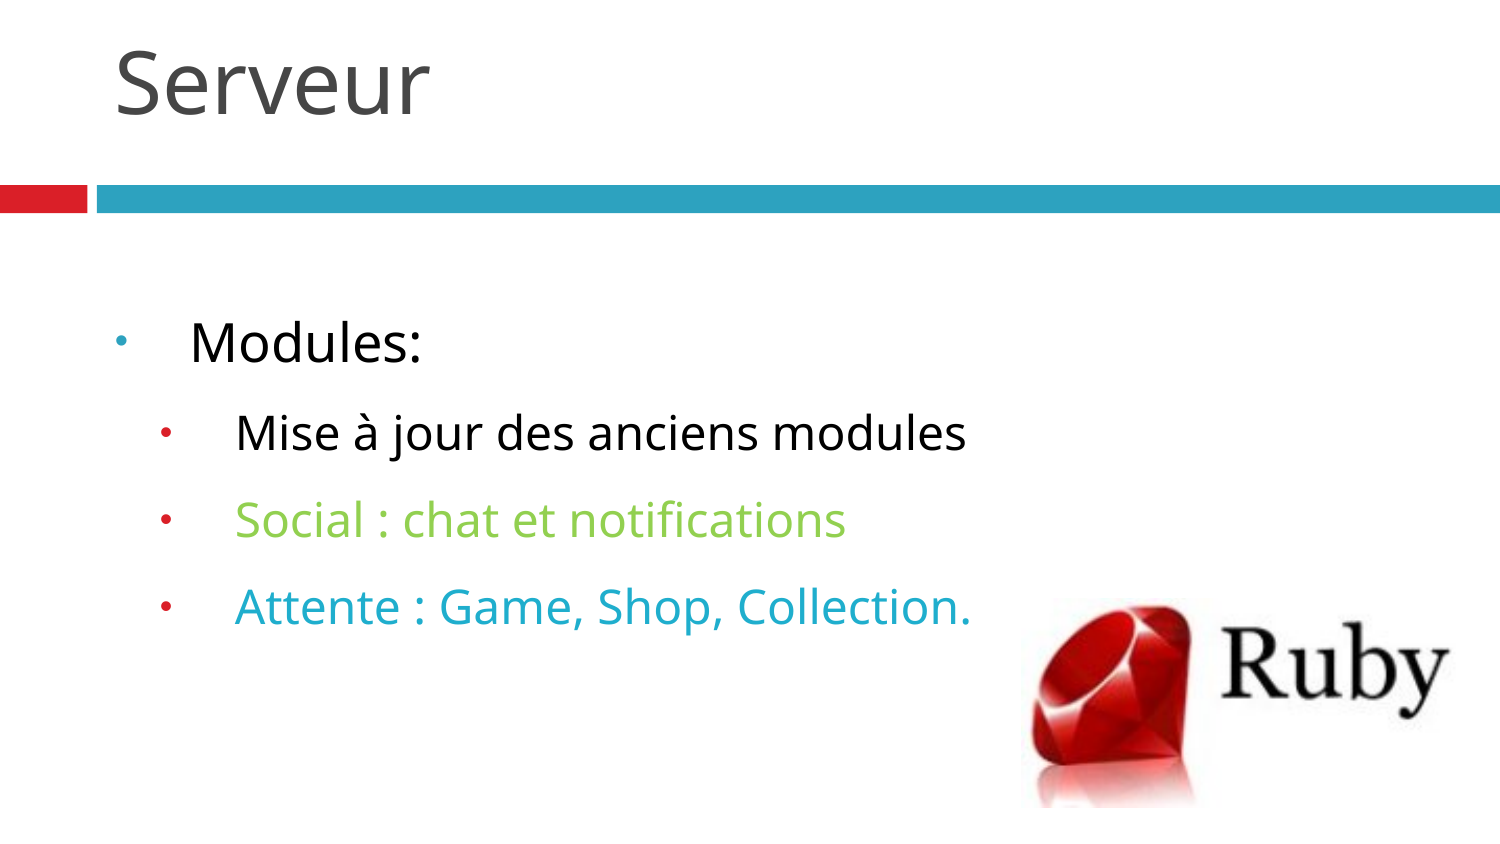

# Serveur
Modules:
Mise à jour des anciens modules
Social : chat et notifications
Attente : Game, Shop, Collection.